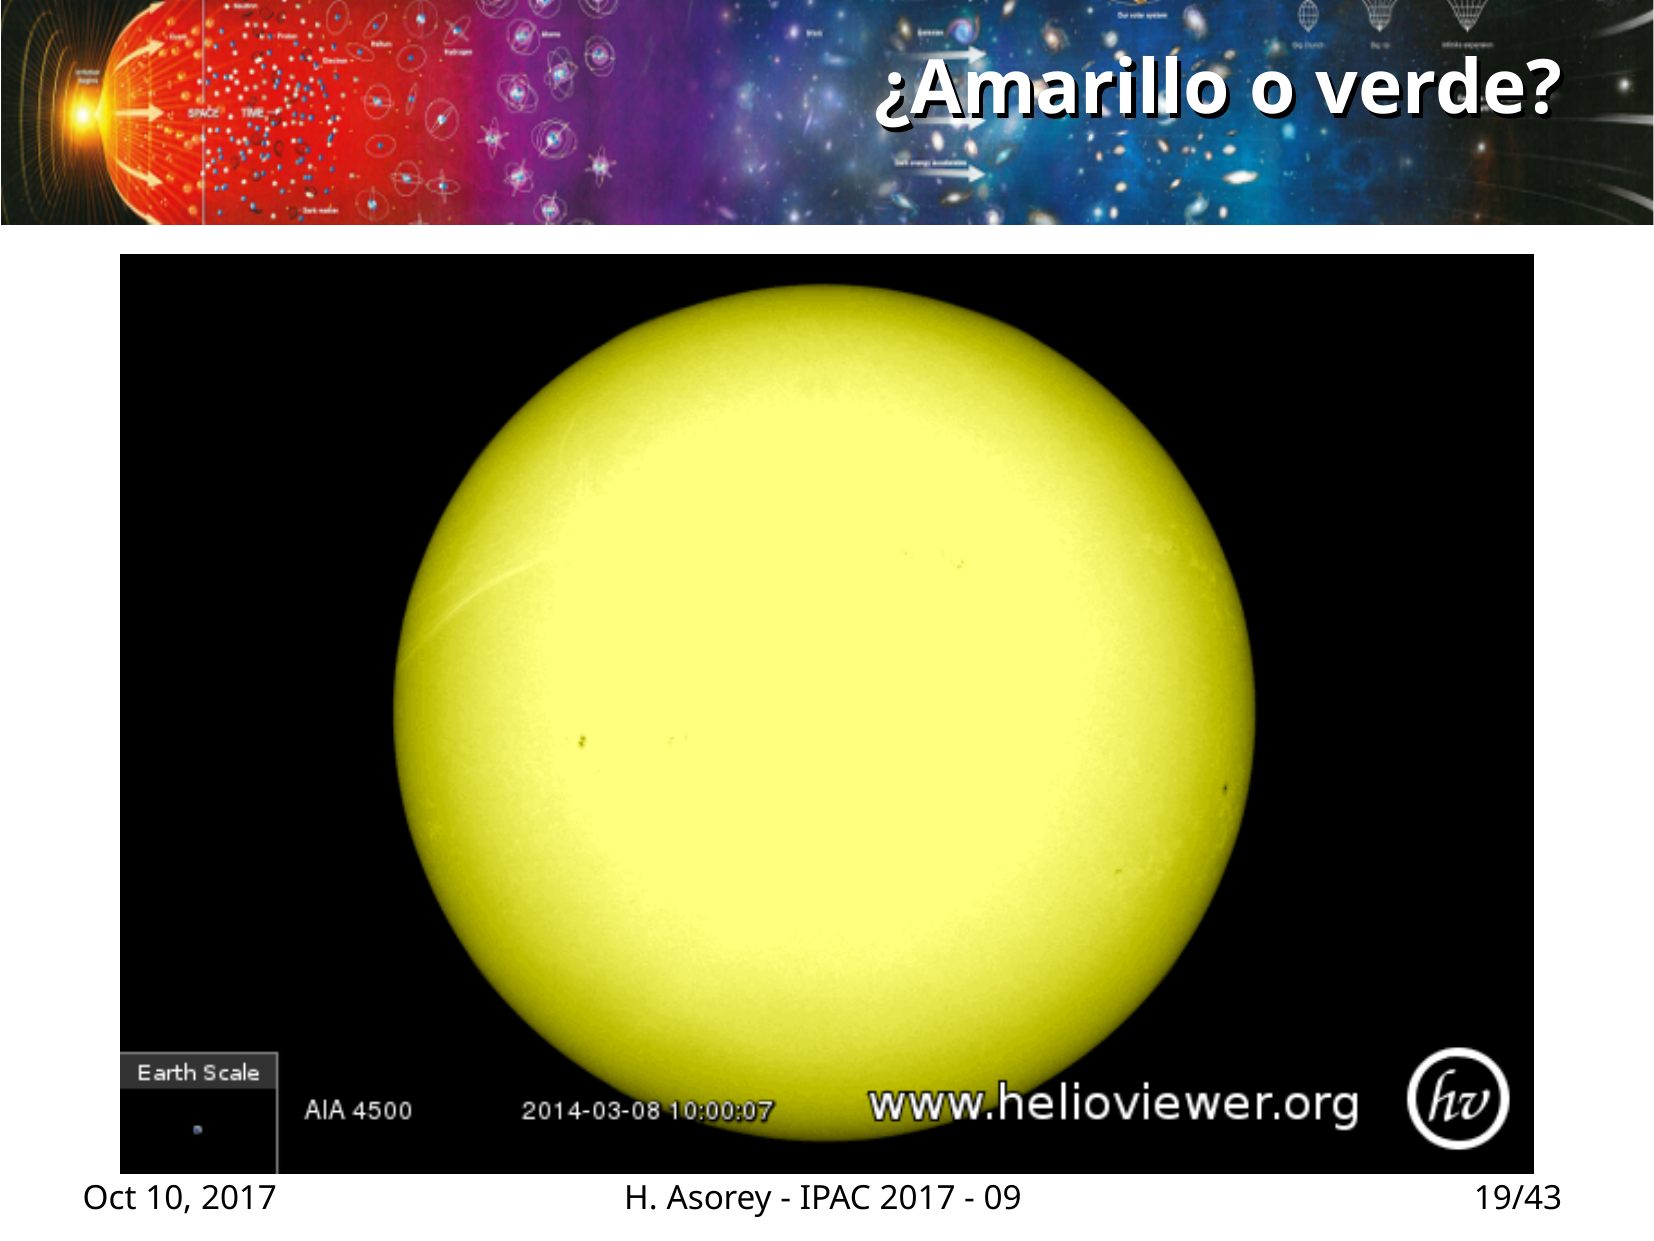

# ¿Amarillo o verde?
Oct 10, 2017
H. Asorey - IPAC 2017 - 09
19